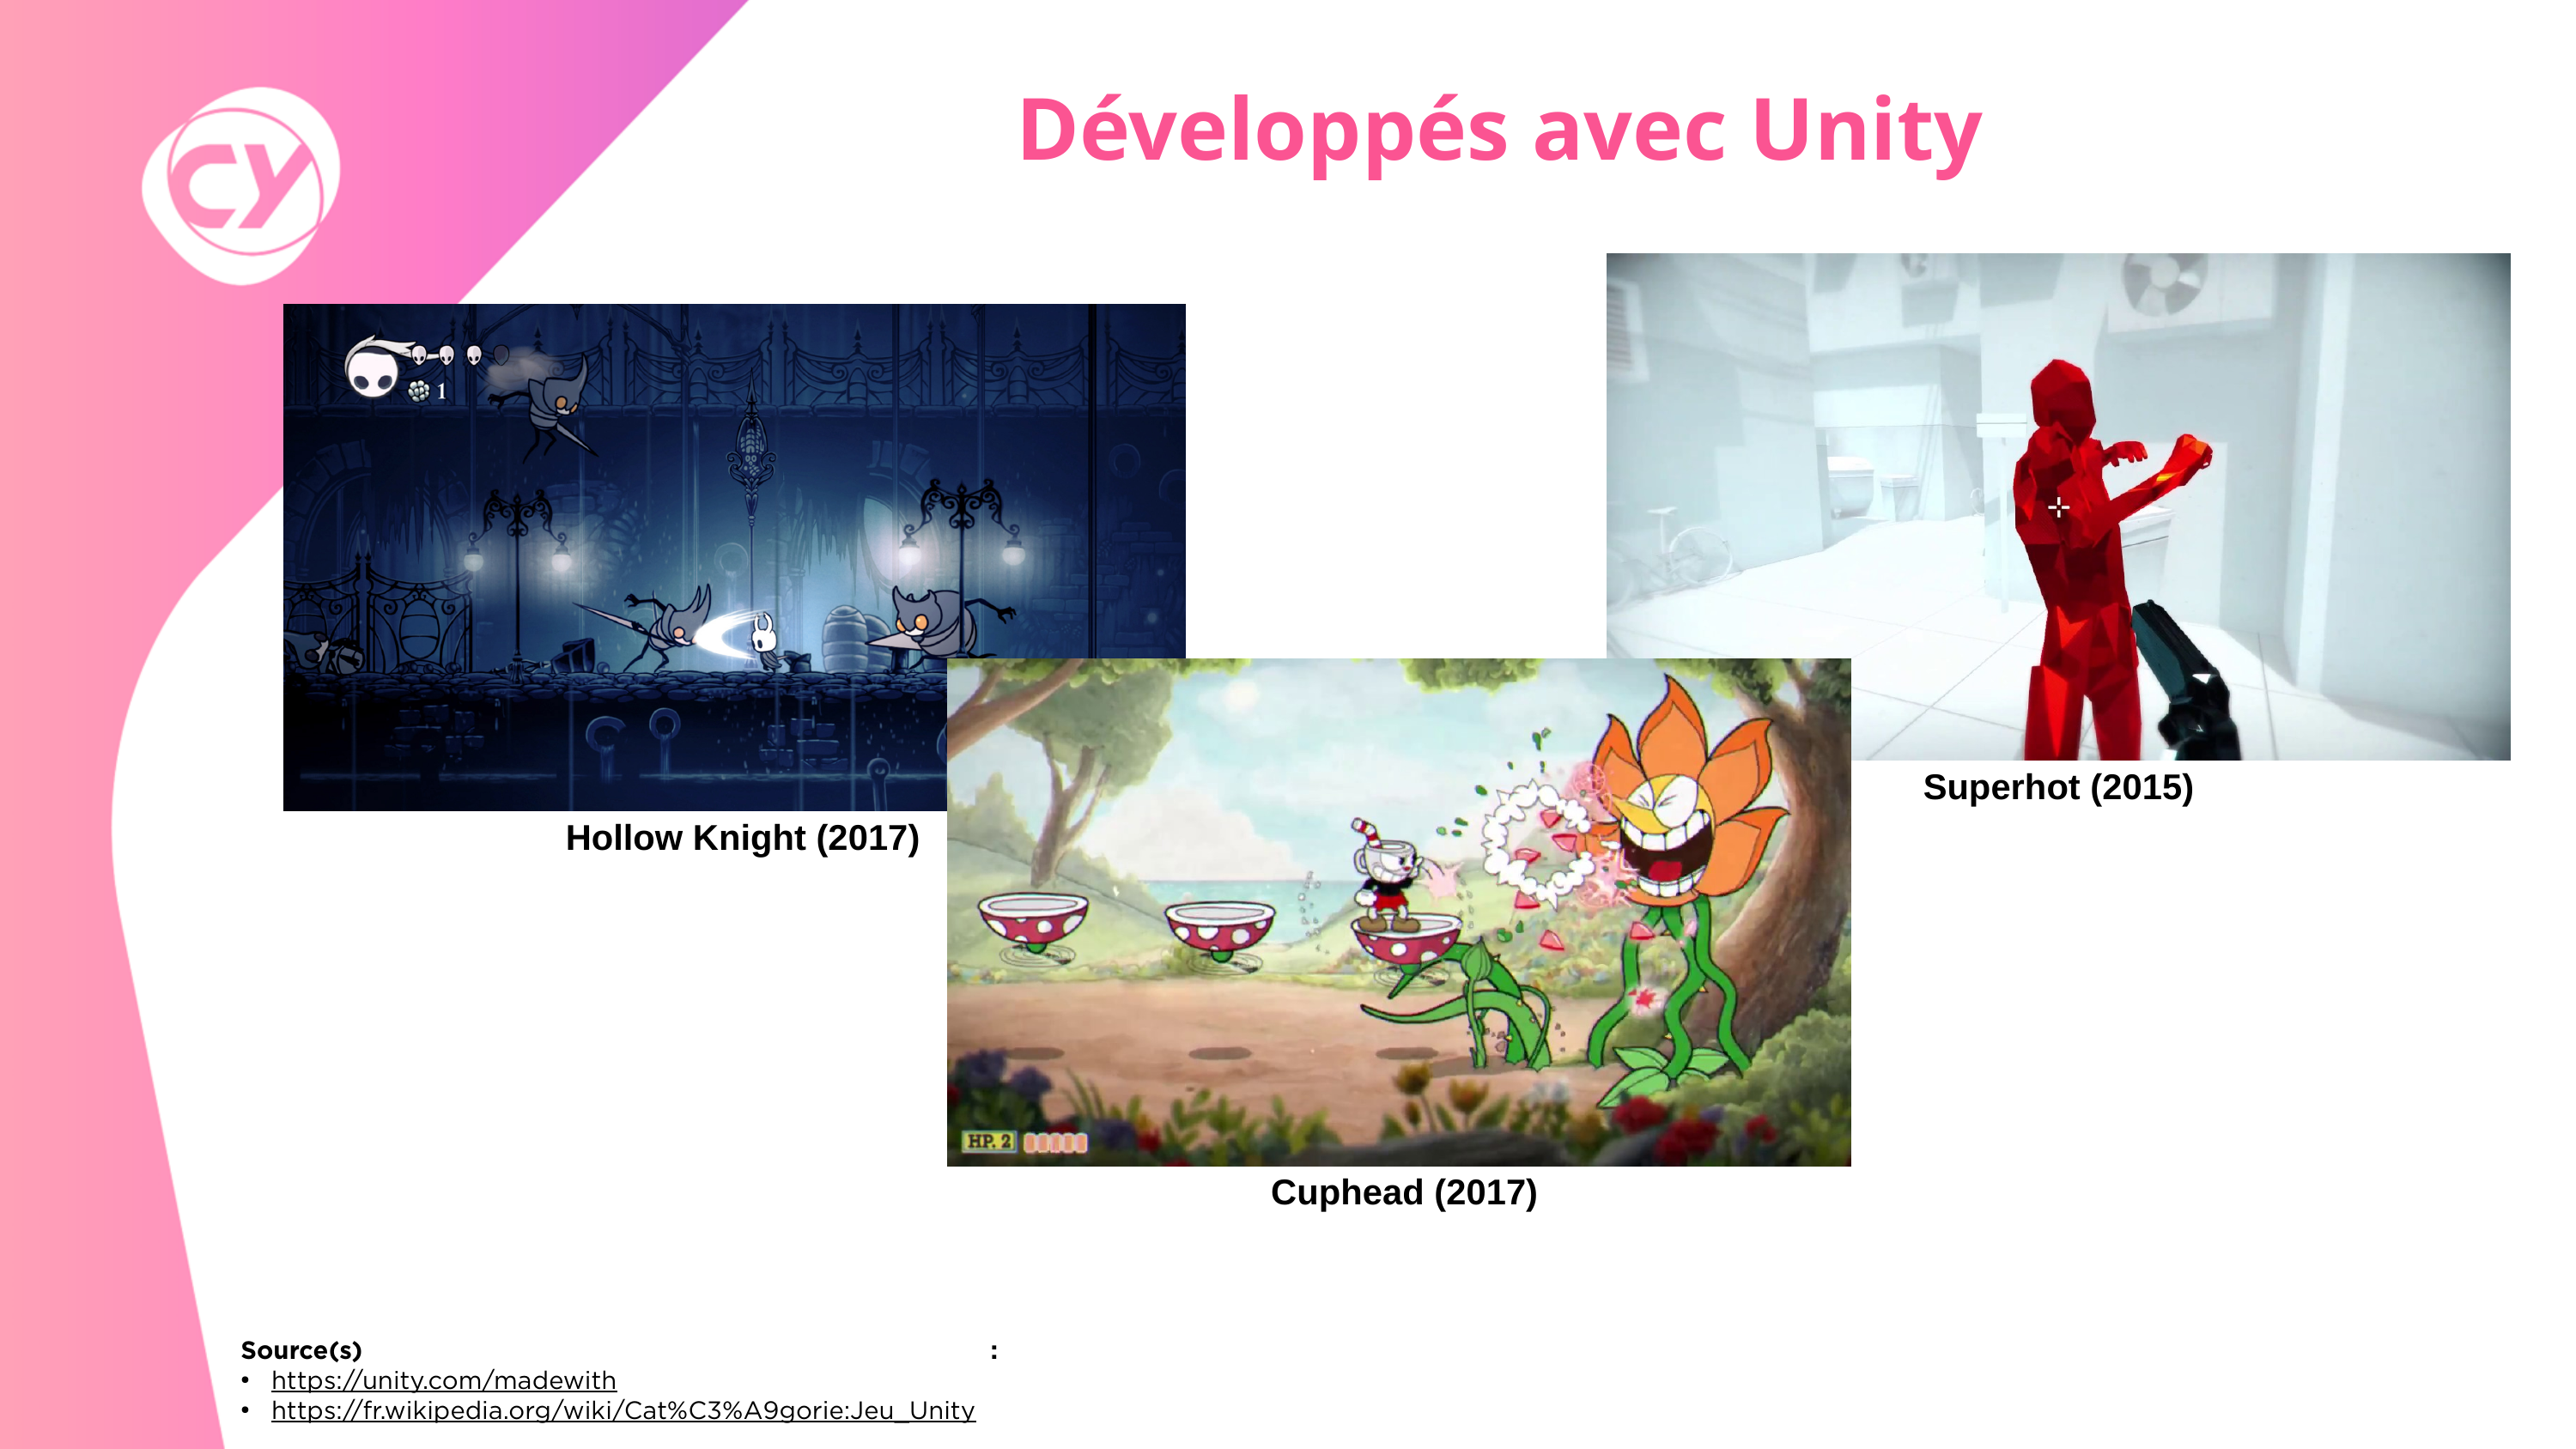

Développés avec Unity
Superhot (2015)
Hollow Knight (2017)
Cuphead (2017)
Source(s) :
https://unity.com/madewith
https://fr.wikipedia.org/wiki/Cat%C3%A9gorie:Jeu_Unity